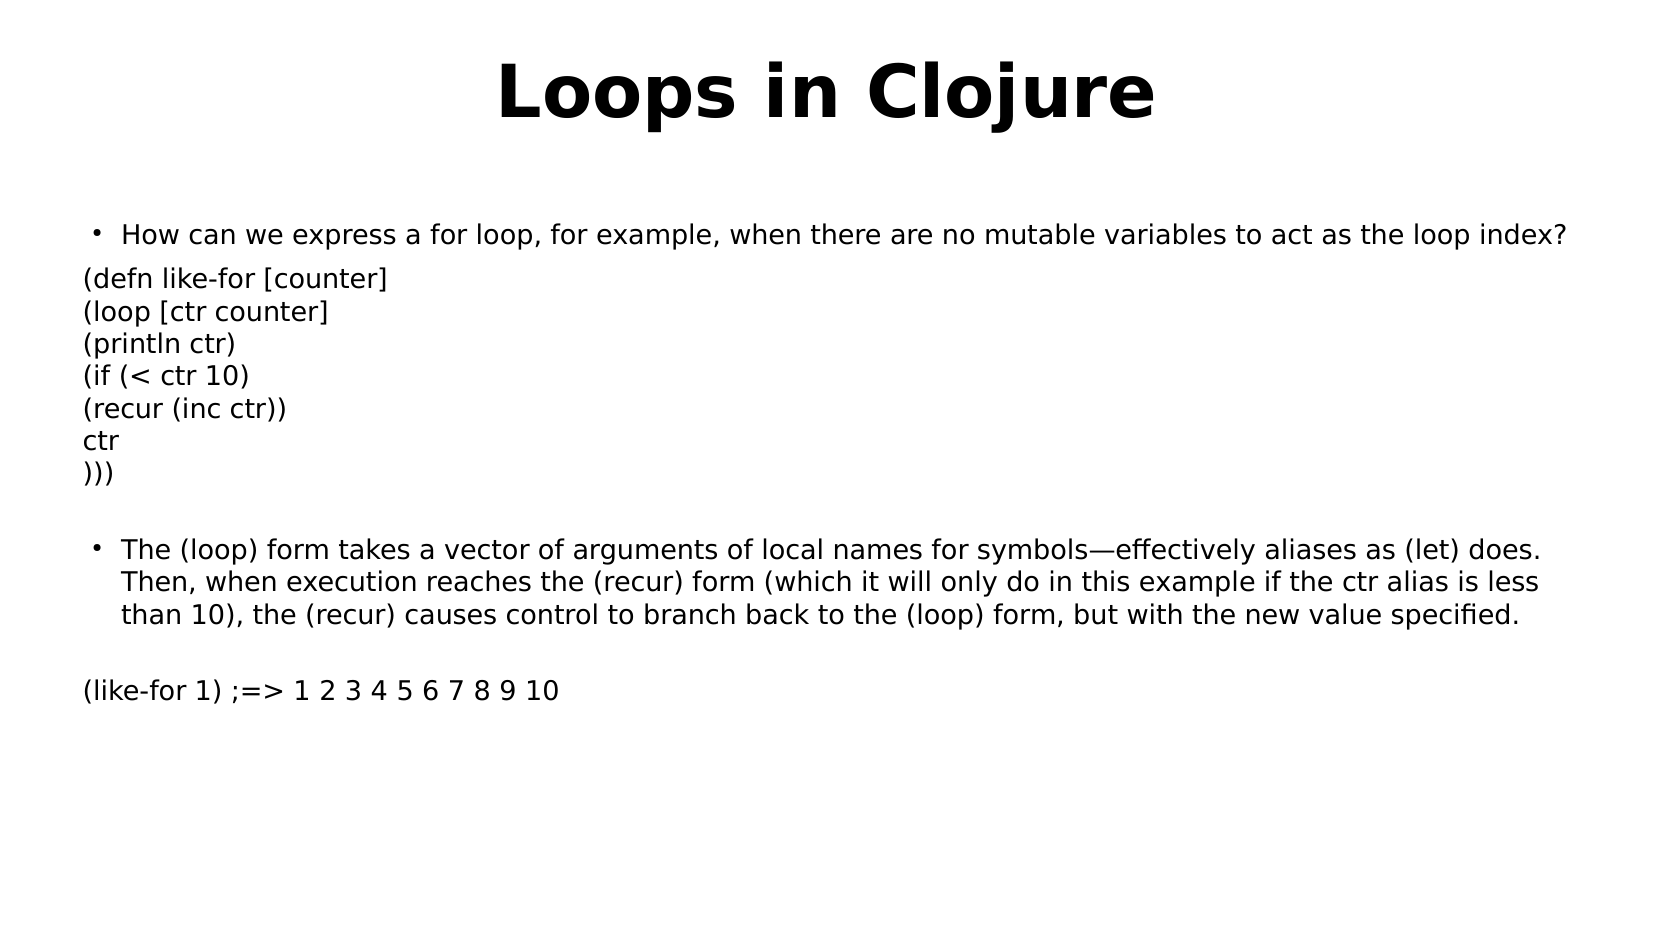

# Loops in Clojure
How can we express a for loop, for example, when there are no mutable variables to act as the loop index?
(defn like-for [counter]
(loop [ctr counter]
(println ctr)
(if (< ctr 10)
(recur (inc ctr))
ctr
)))
The (loop) form takes a vector of arguments of local names for symbols—effectively aliases as (let) does. Then, when execution reaches the (recur) form (which it will only do in this example if the ctr alias is less than 10), the (recur) causes control to branch back to the (loop) form, but with the new value specified.
(like-for 1) ;=> 1 2 3 4 5 6 7 8 9 10